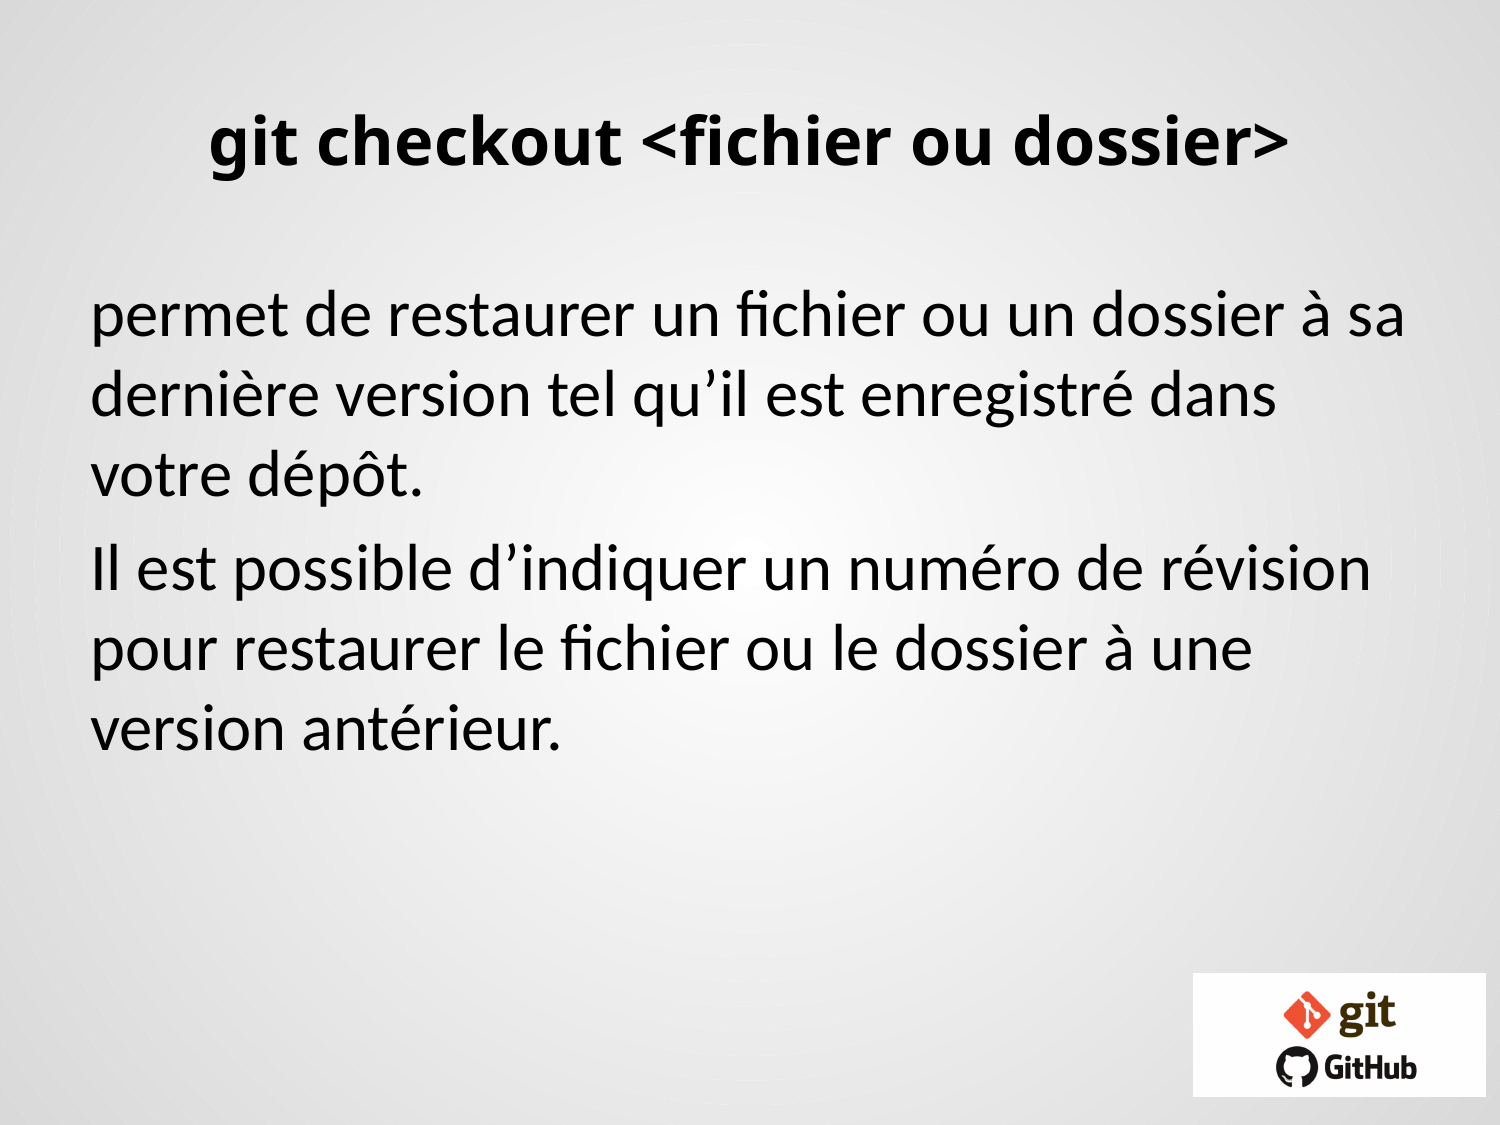

# git checkout <fichier ou dossier>
permet de restaurer un fichier ou un dossier à sa dernière version tel qu’il est enregistré dans votre dépôt.
Il est possible d’indiquer un numéro de révision pour restaurer le fichier ou le dossier à une version antérieur.